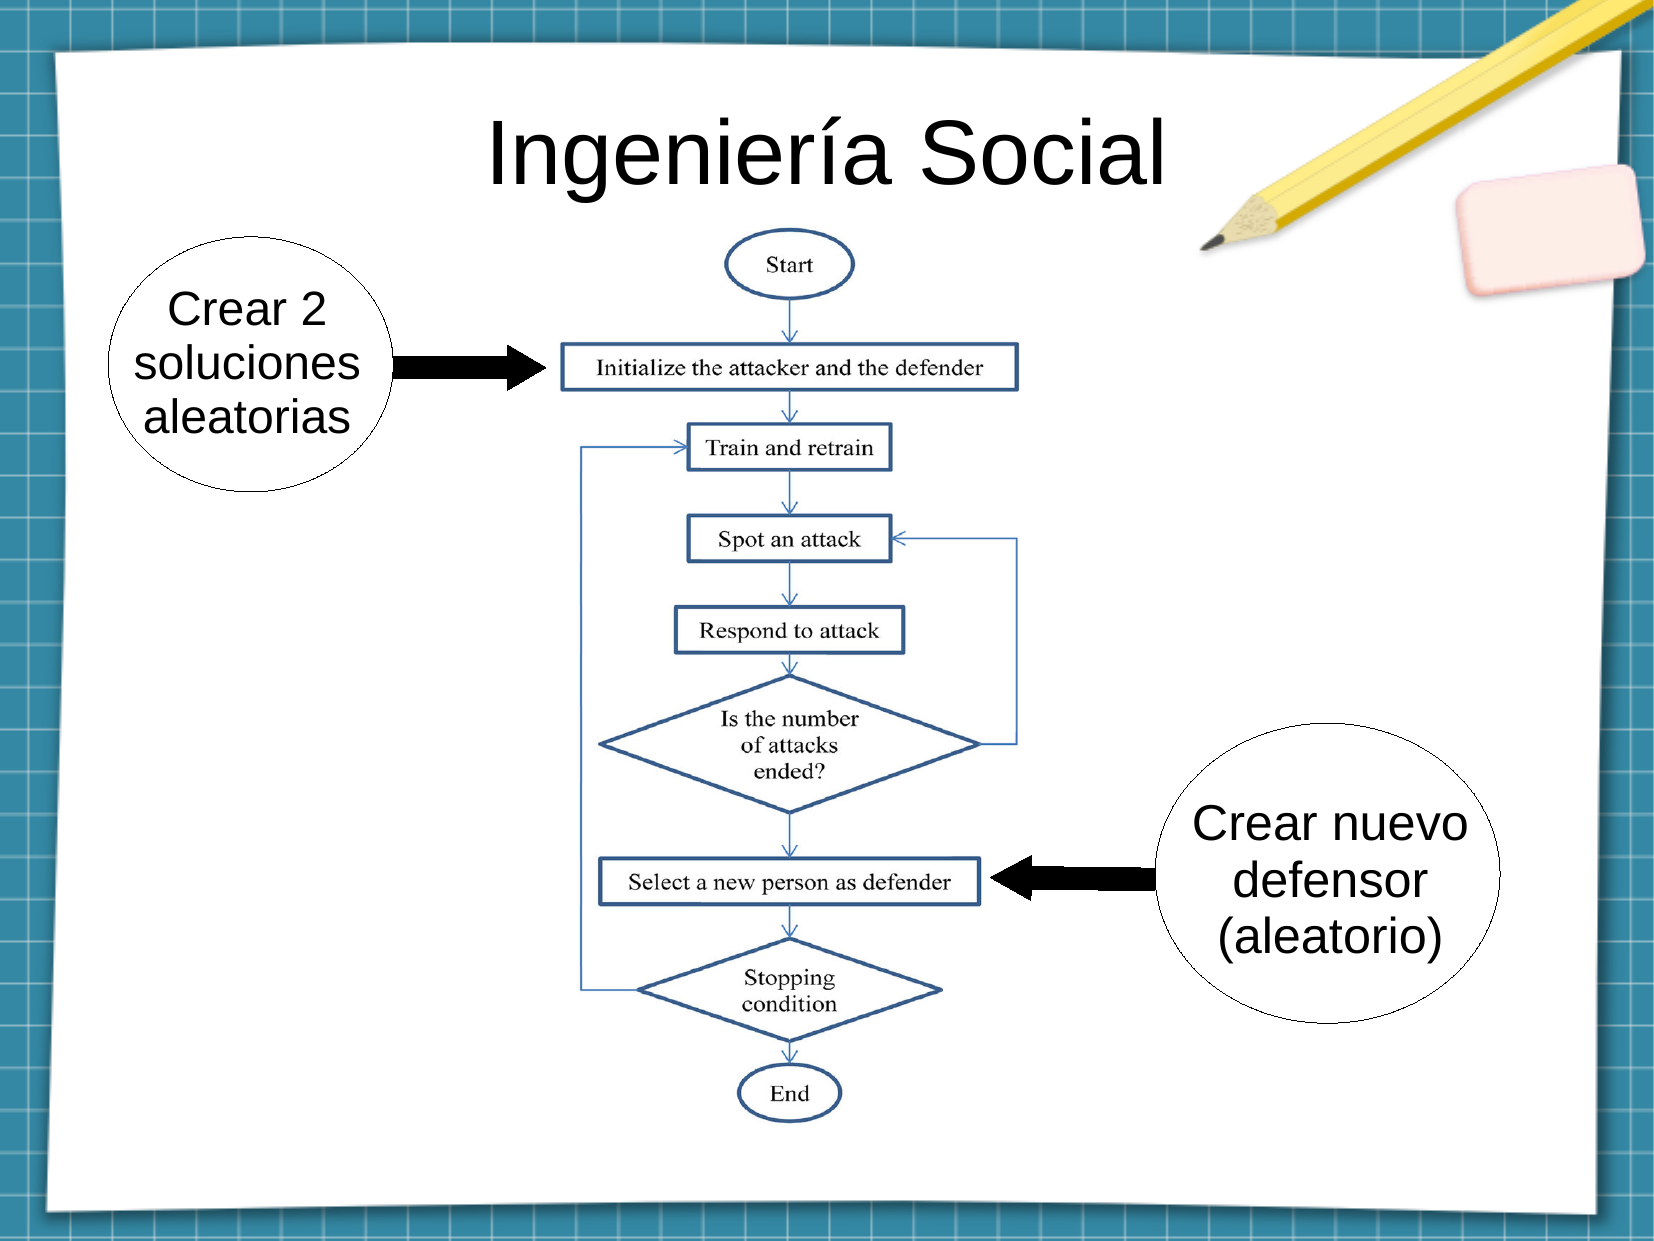

# Ingeniería Social
Crear 2 soluciones aleatorias
Crear nuevo defensor (aleatorio)